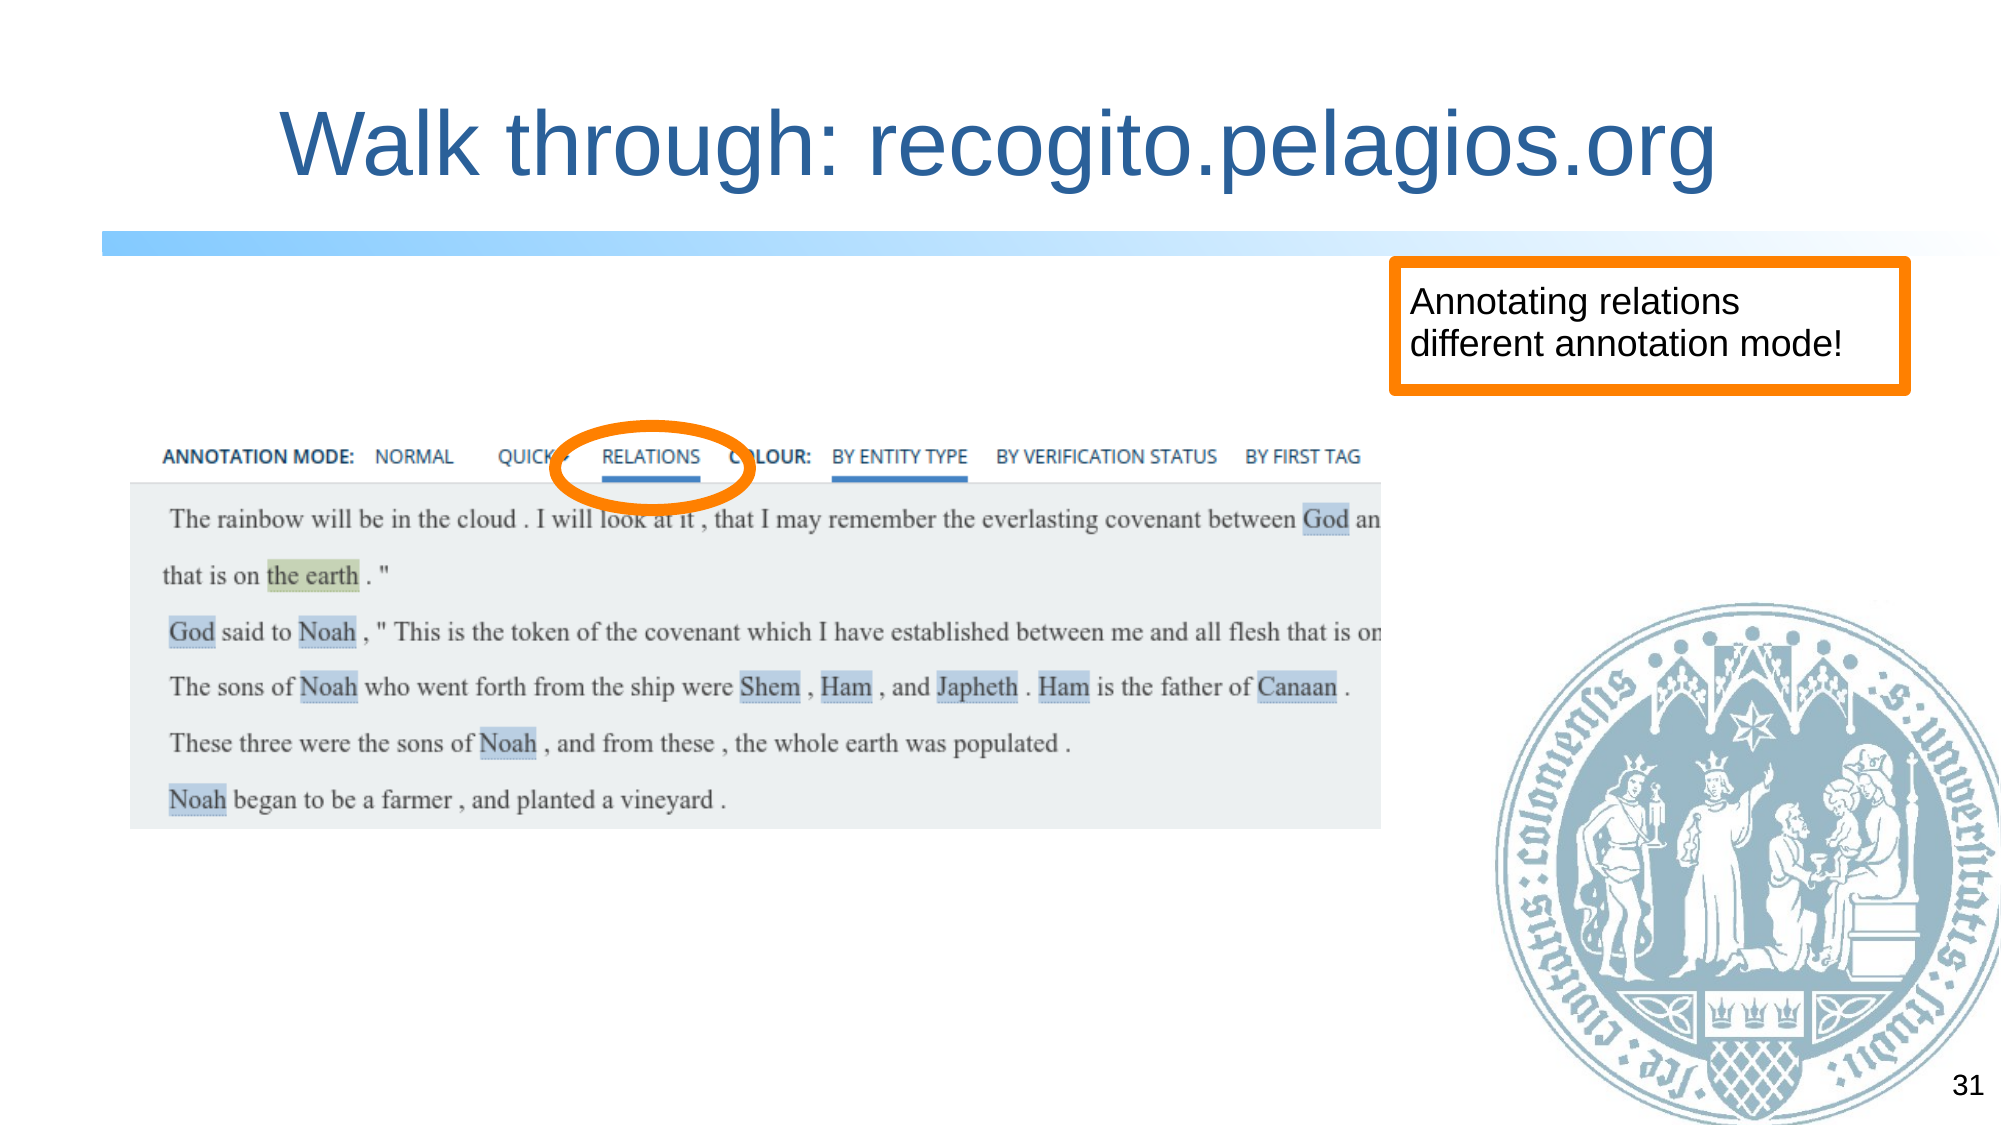

# Walk through: recogito.pelagios.org
Annotating relations
different annotation mode!